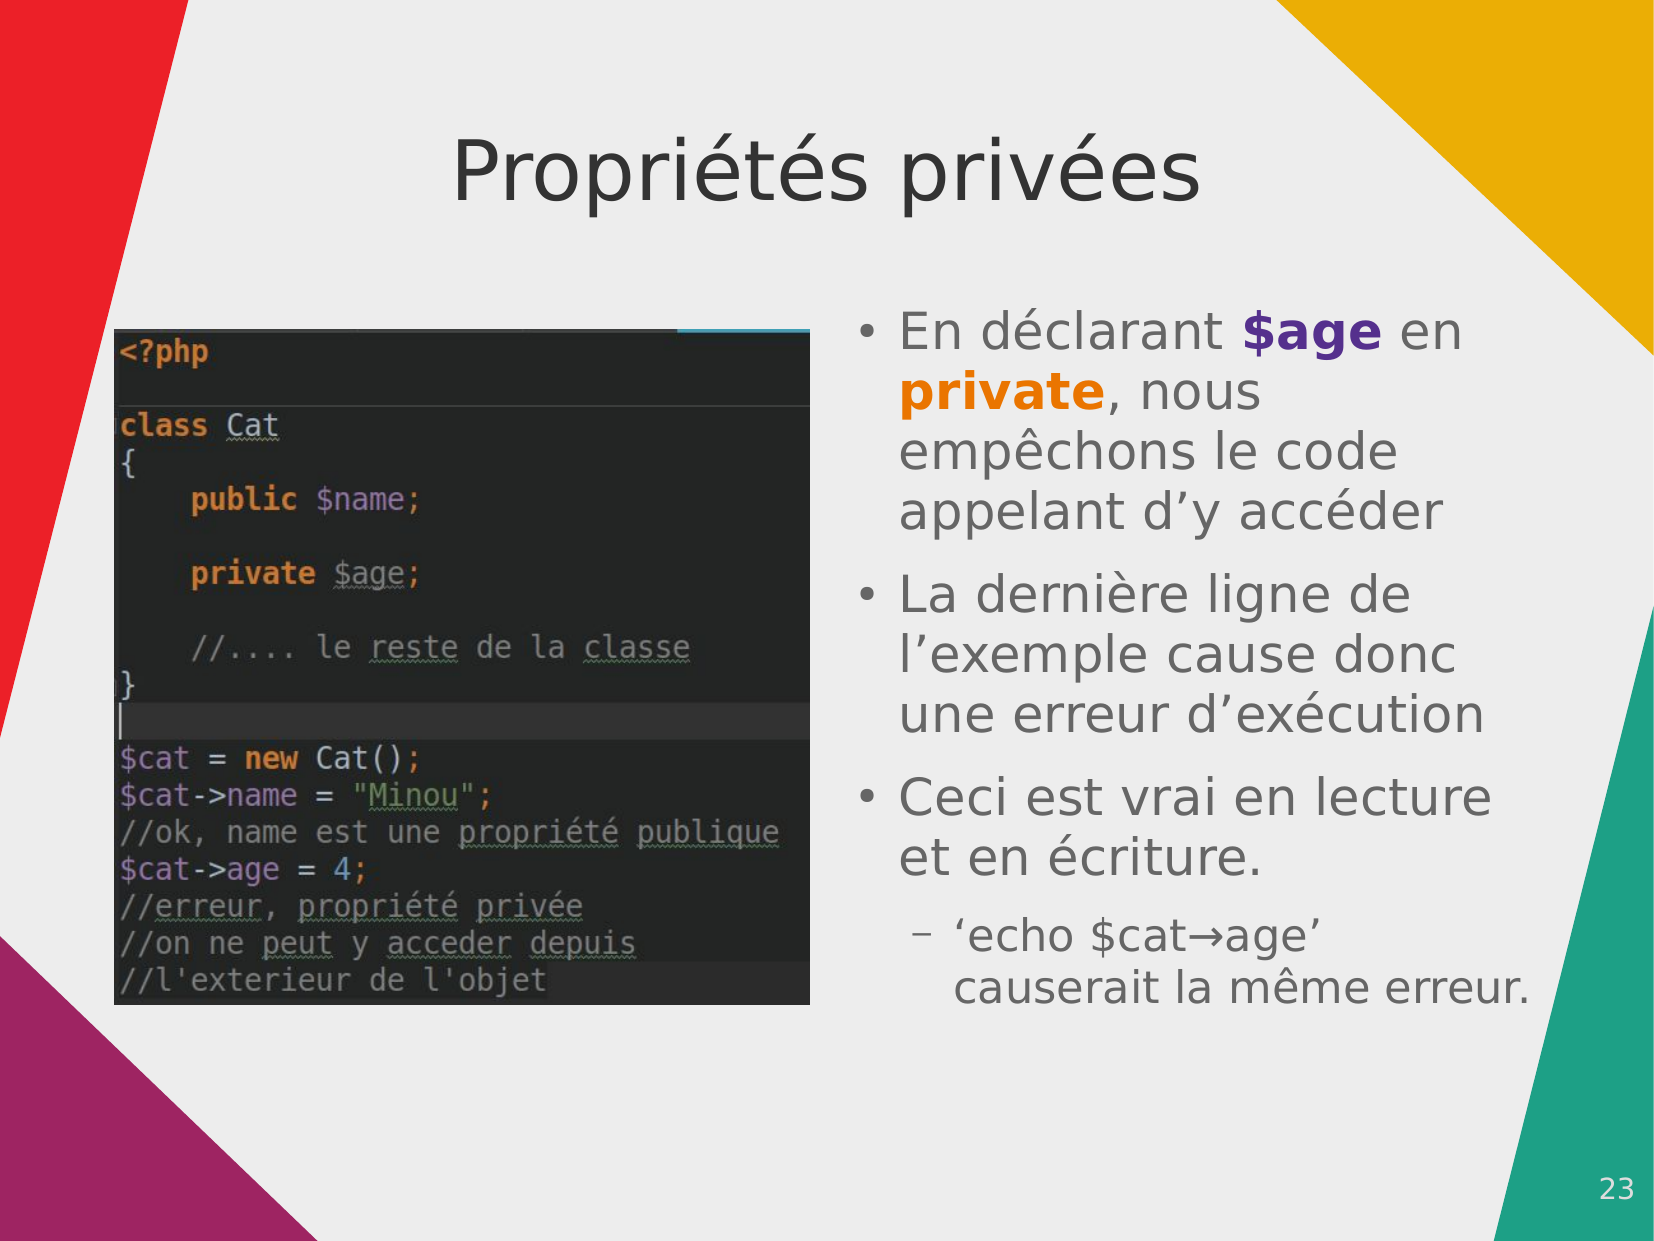

# Propriétés privées
En déclarant $age en private, nous empêchons le code appelant d’y accéder
La dernière ligne de l’exemple cause donc une erreur d’exécution
Ceci est vrai en lecture et en écriture.
‘echo $cat→age’ causerait la même erreur.
23